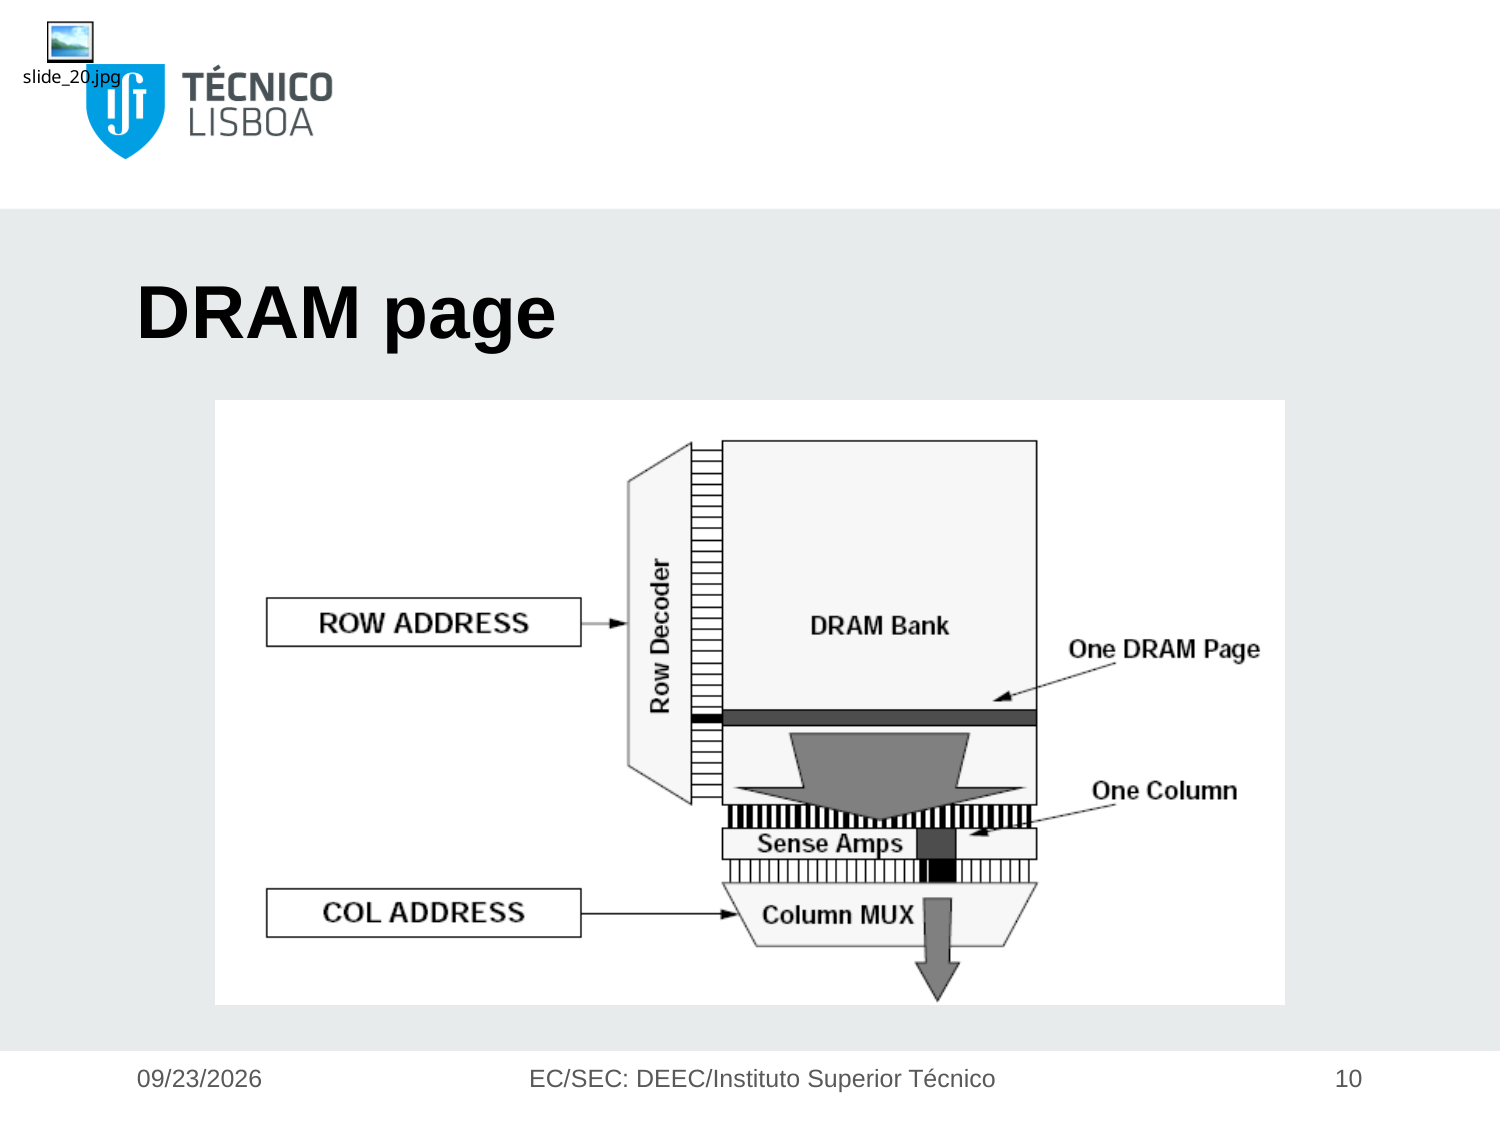

# DRAM page
EC/SEC: DEEC/Instituto Superior Técnico